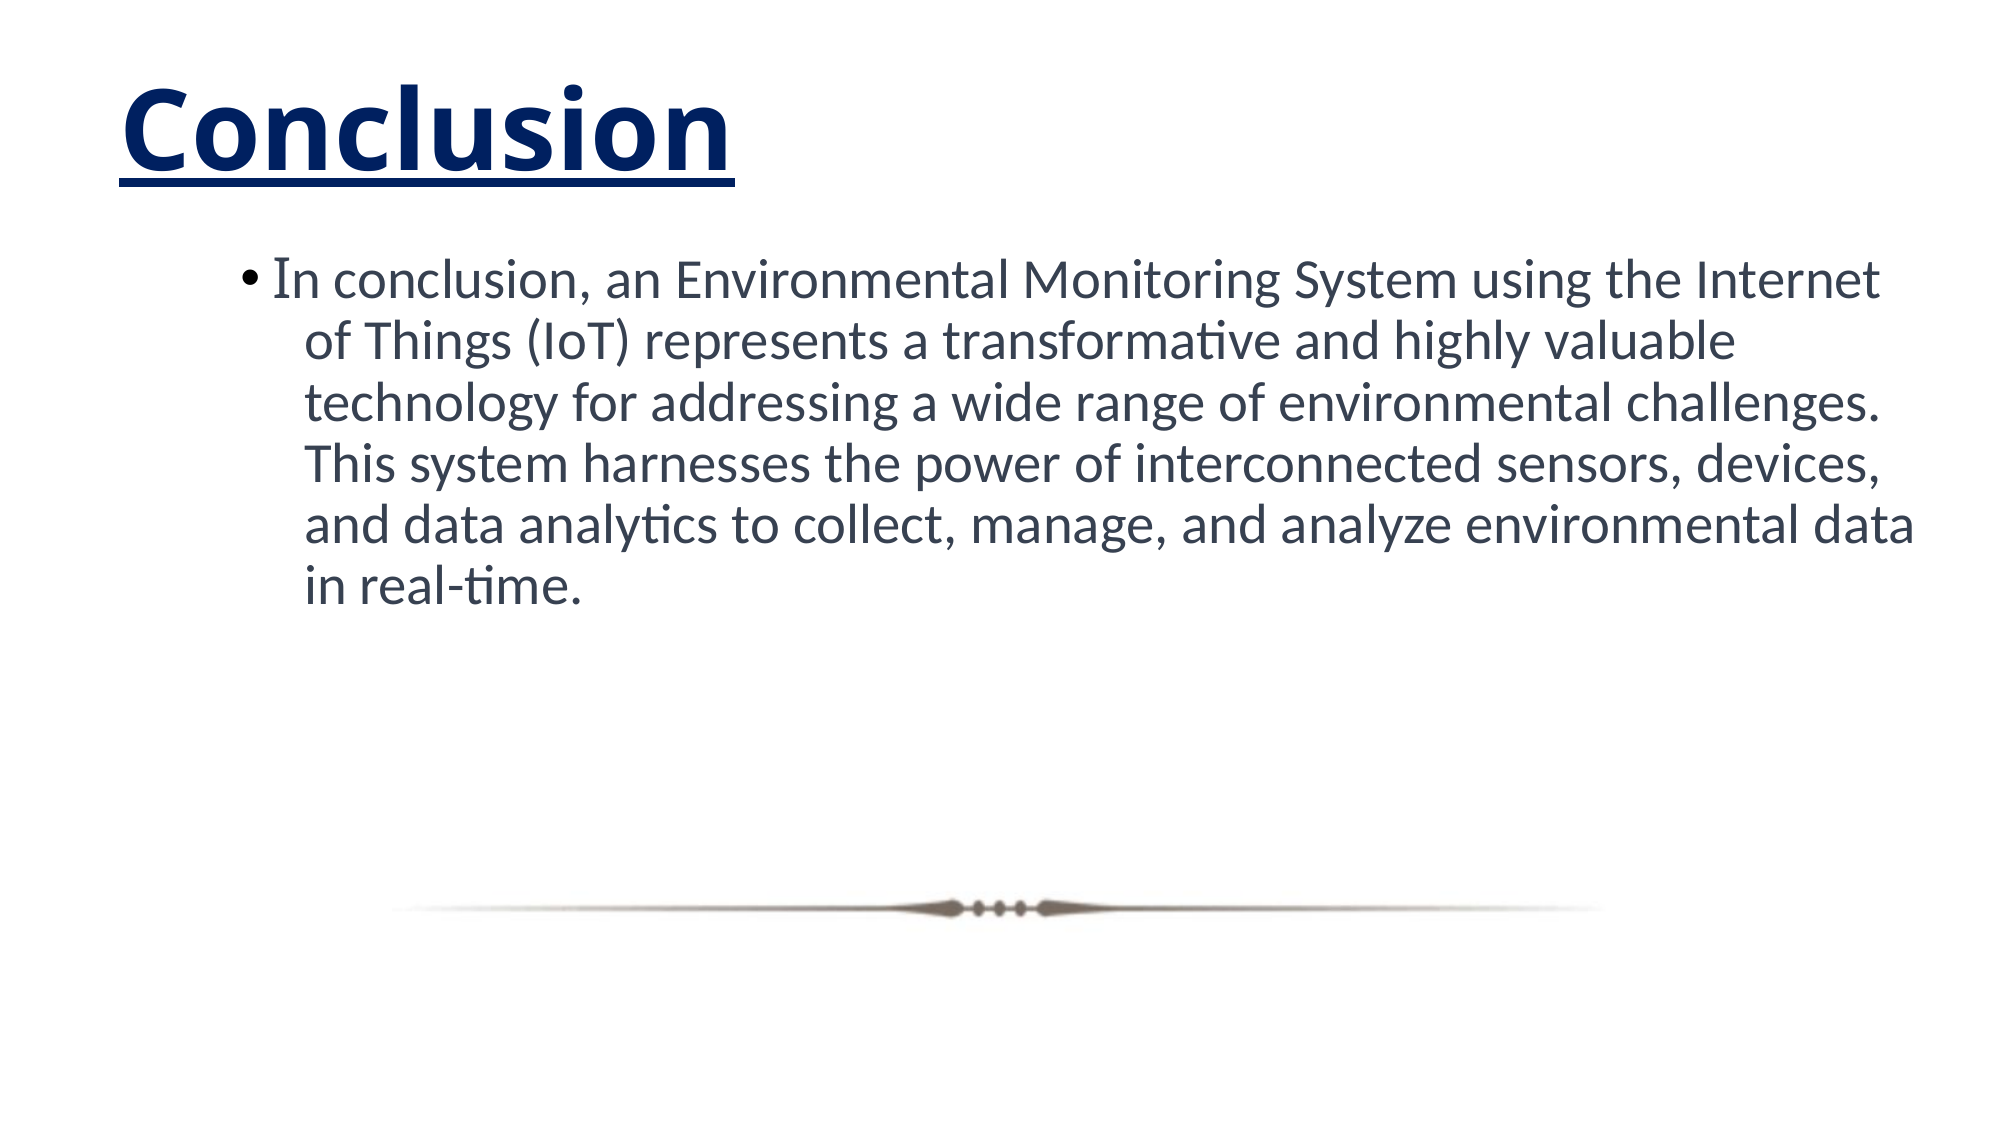

# Conclusion
In conclusion, an Environmental Monitoring System using the Internet of Things (IoT) represents a transformative and highly valuable technology for addressing a wide range of environmental challenges. This system harnesses the power of interconnected sensors, devices, and data analytics to collect, manage, and analyze environmental data in real-time.